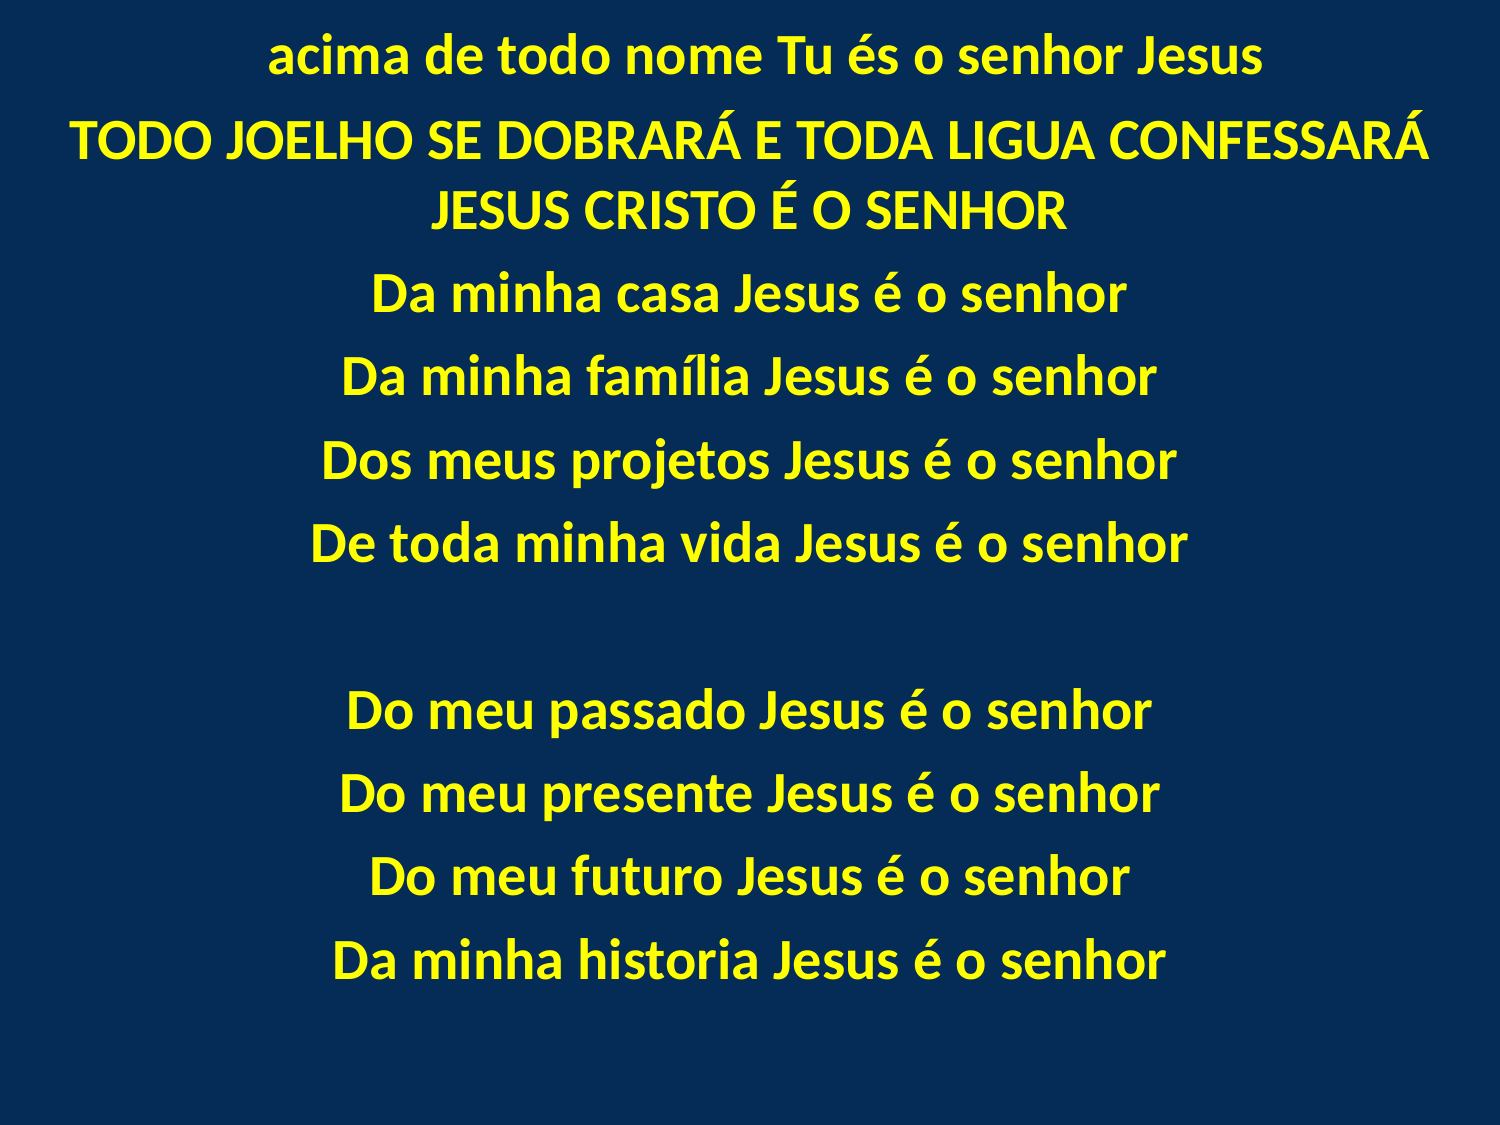

# acima de todo nome Tu és o senhor Jesus
TODO JOELHO SE DOBRARÁ E TODA LIGUA CONFESSARÁ JESUS CRISTO É O SENHOR
Da minha casa Jesus é o senhor
Da minha família Jesus é o senhor
Dos meus projetos Jesus é o senhor
De toda minha vida Jesus é o senhor
Do meu passado Jesus é o senhor
Do meu presente Jesus é o senhor
Do meu futuro Jesus é o senhor
Da minha historia Jesus é o senhor